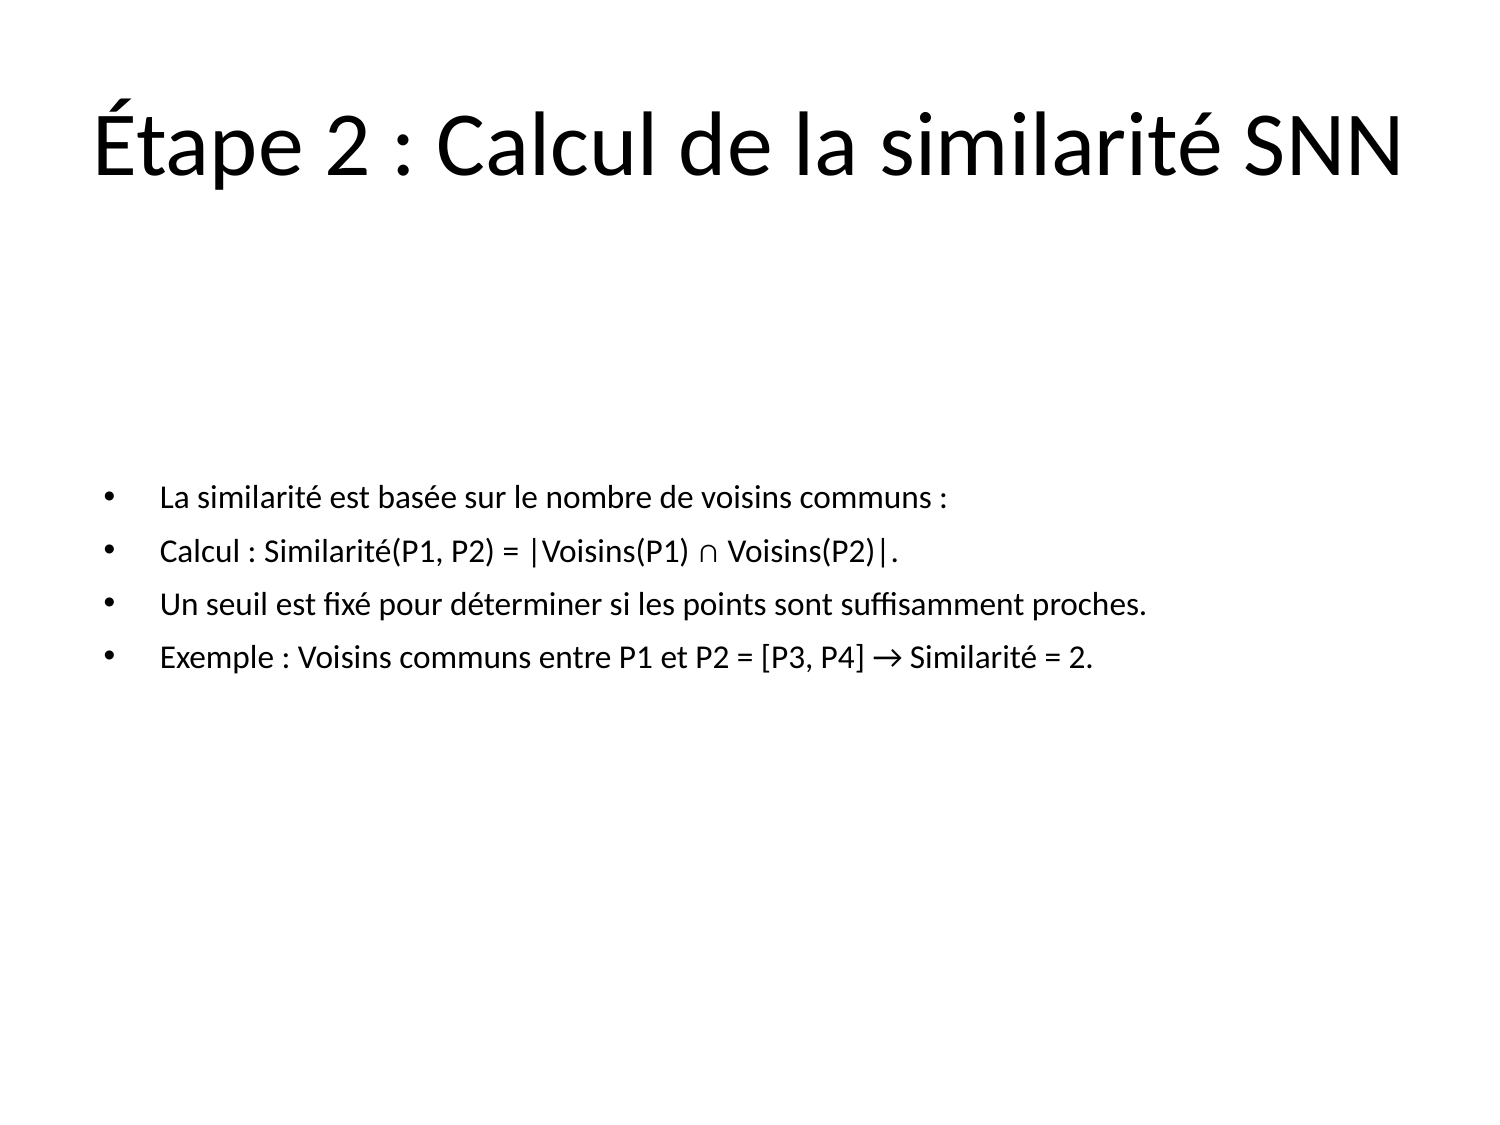

# Étape 2 : Calcul de la similarité SNN
La similarité est basée sur le nombre de voisins communs :
Calcul : Similarité(P1, P2) = |Voisins(P1) ∩ Voisins(P2)|.
Un seuil est fixé pour déterminer si les points sont suffisamment proches.
Exemple : Voisins communs entre P1 et P2 = [P3, P4] → Similarité = 2.